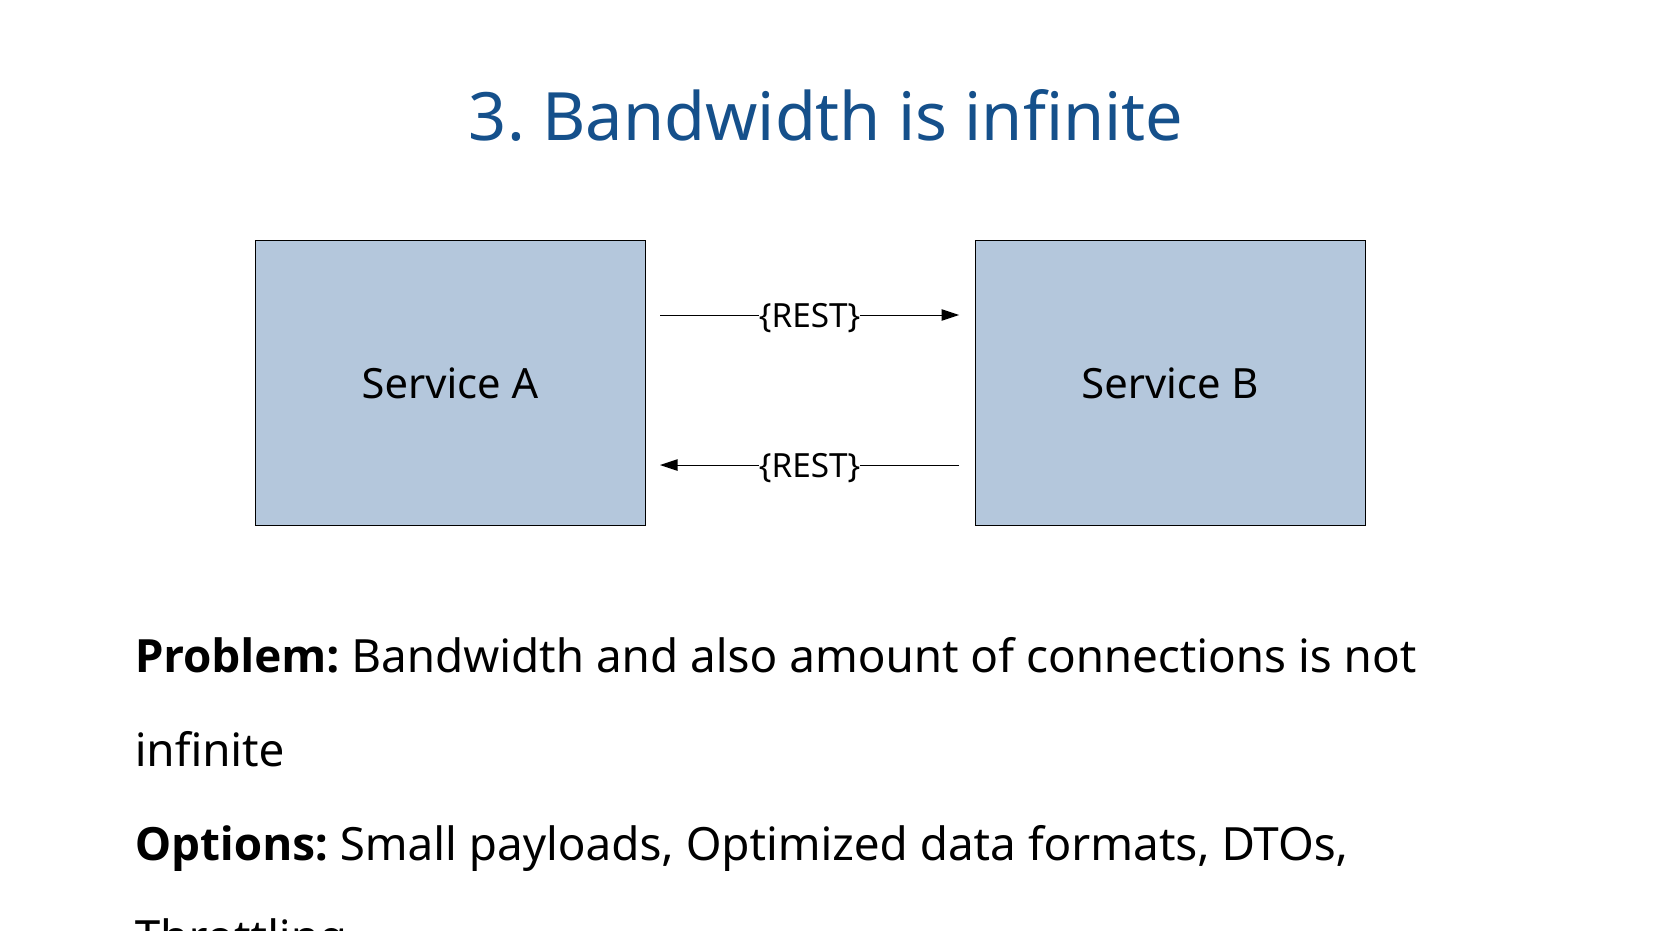

# 3. Bandwidth is infinite
Service A
Service B
Problem: Bandwidth and also amount of connections is not infinite
Options: Small payloads, Optimized data formats, DTOs, Throttling